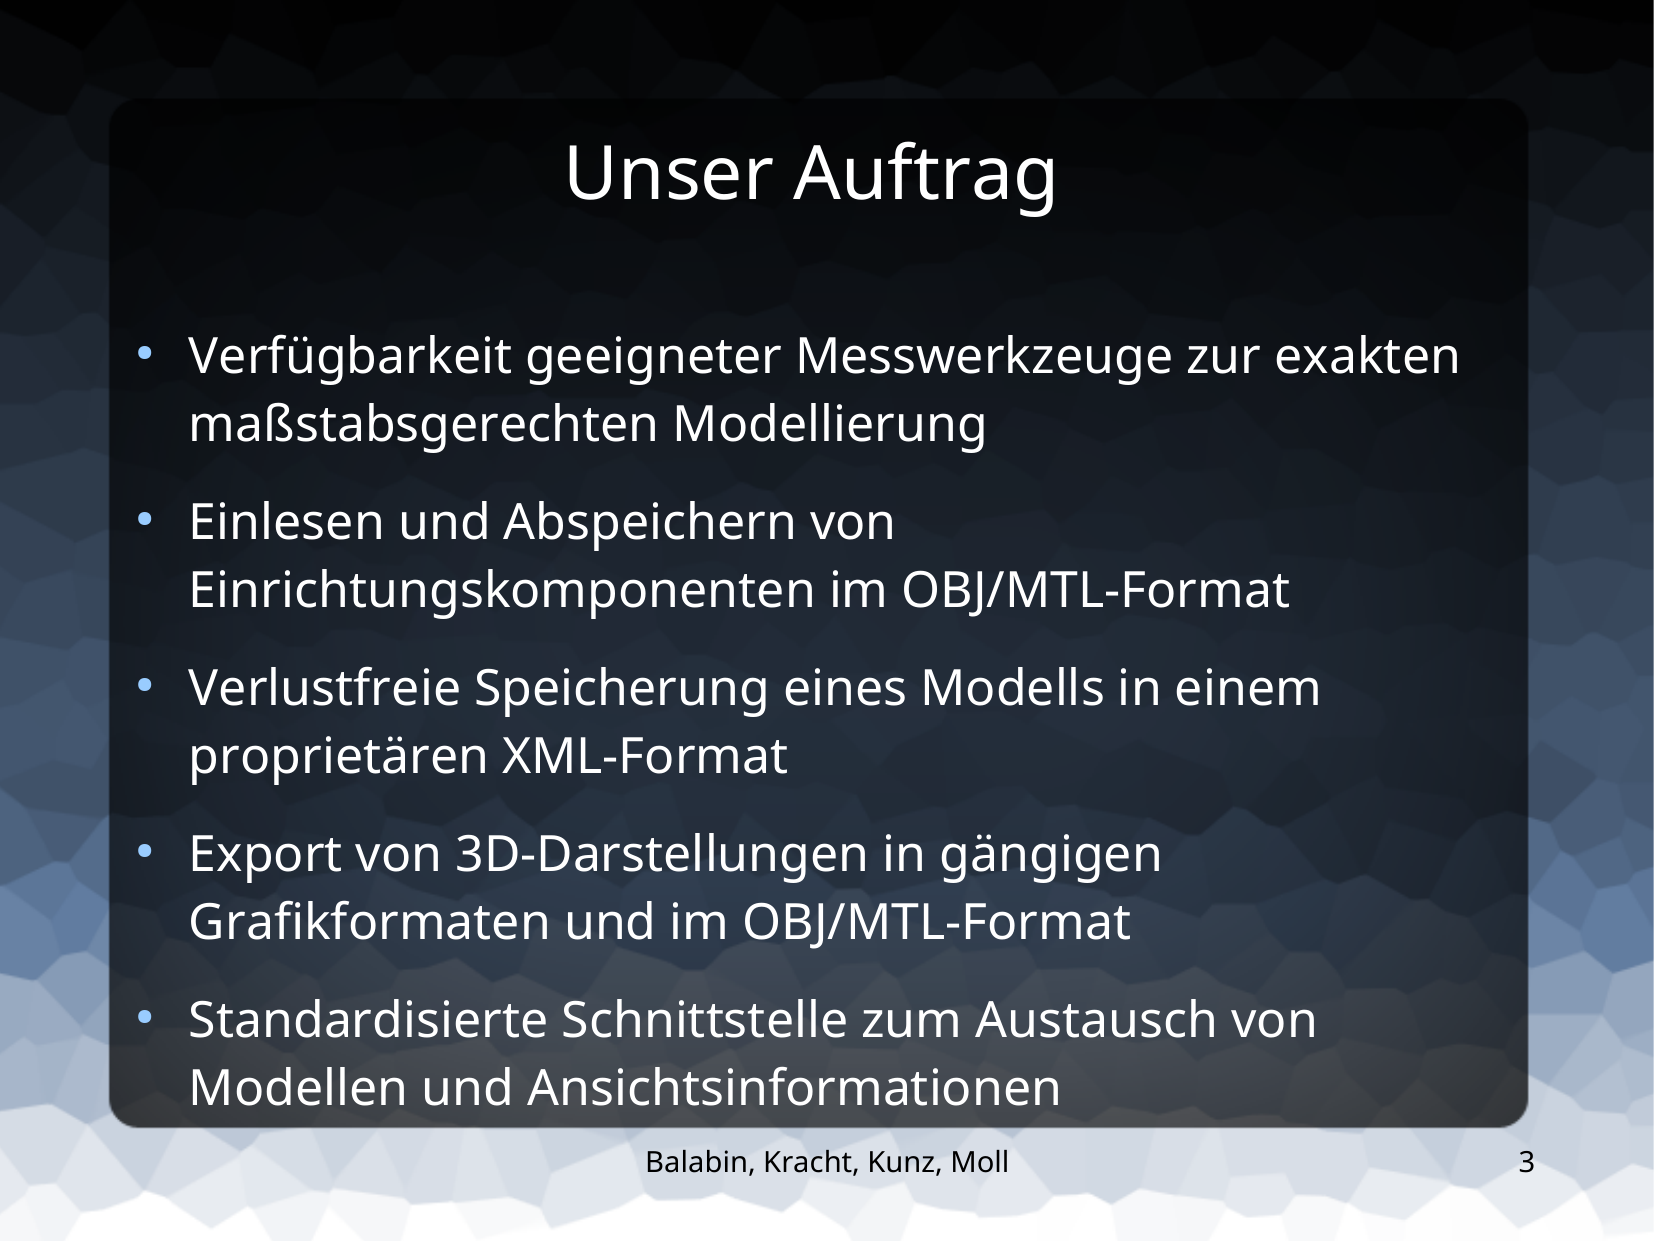

# Unser Auftrag
Verfügbarkeit geeigneter Messwerkzeuge zur exakten maßstabsgerechten Modellierung
Einlesen und Abspeichern von Einrichtungskomponenten im OBJ/MTL-Format
Verlustfreie Speicherung eines Modells in einem proprietären XML-Format
Export von 3D-Darstellungen in gängigen Grafikformaten und im OBJ/MTL-Format
Standardisierte Schnittstelle zum Austausch von Modellen und Ansichtsinformationen
Balabin, Kracht, Kunz, Moll
3